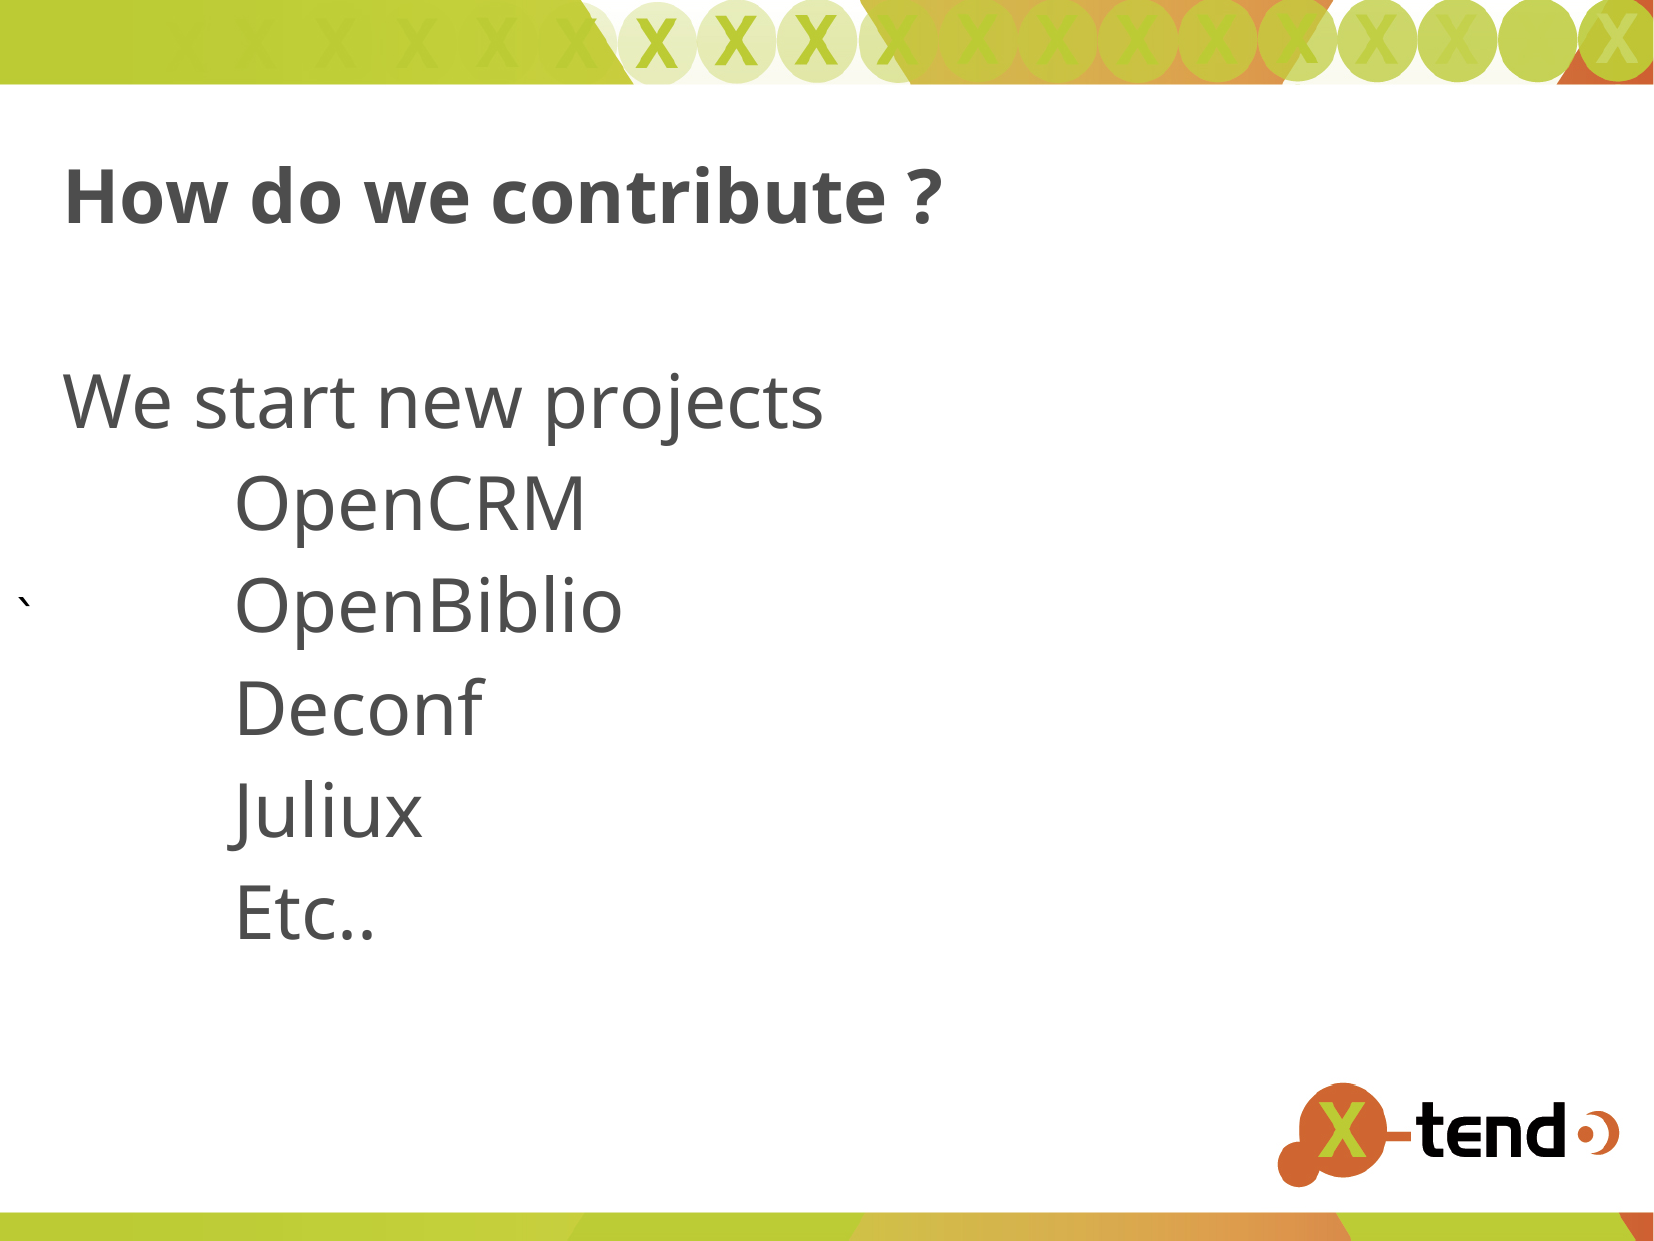

`
How do we contribute ?
We start new projects
OpenCRM
OpenBiblio
Deconf
Juliux
Etc..
#